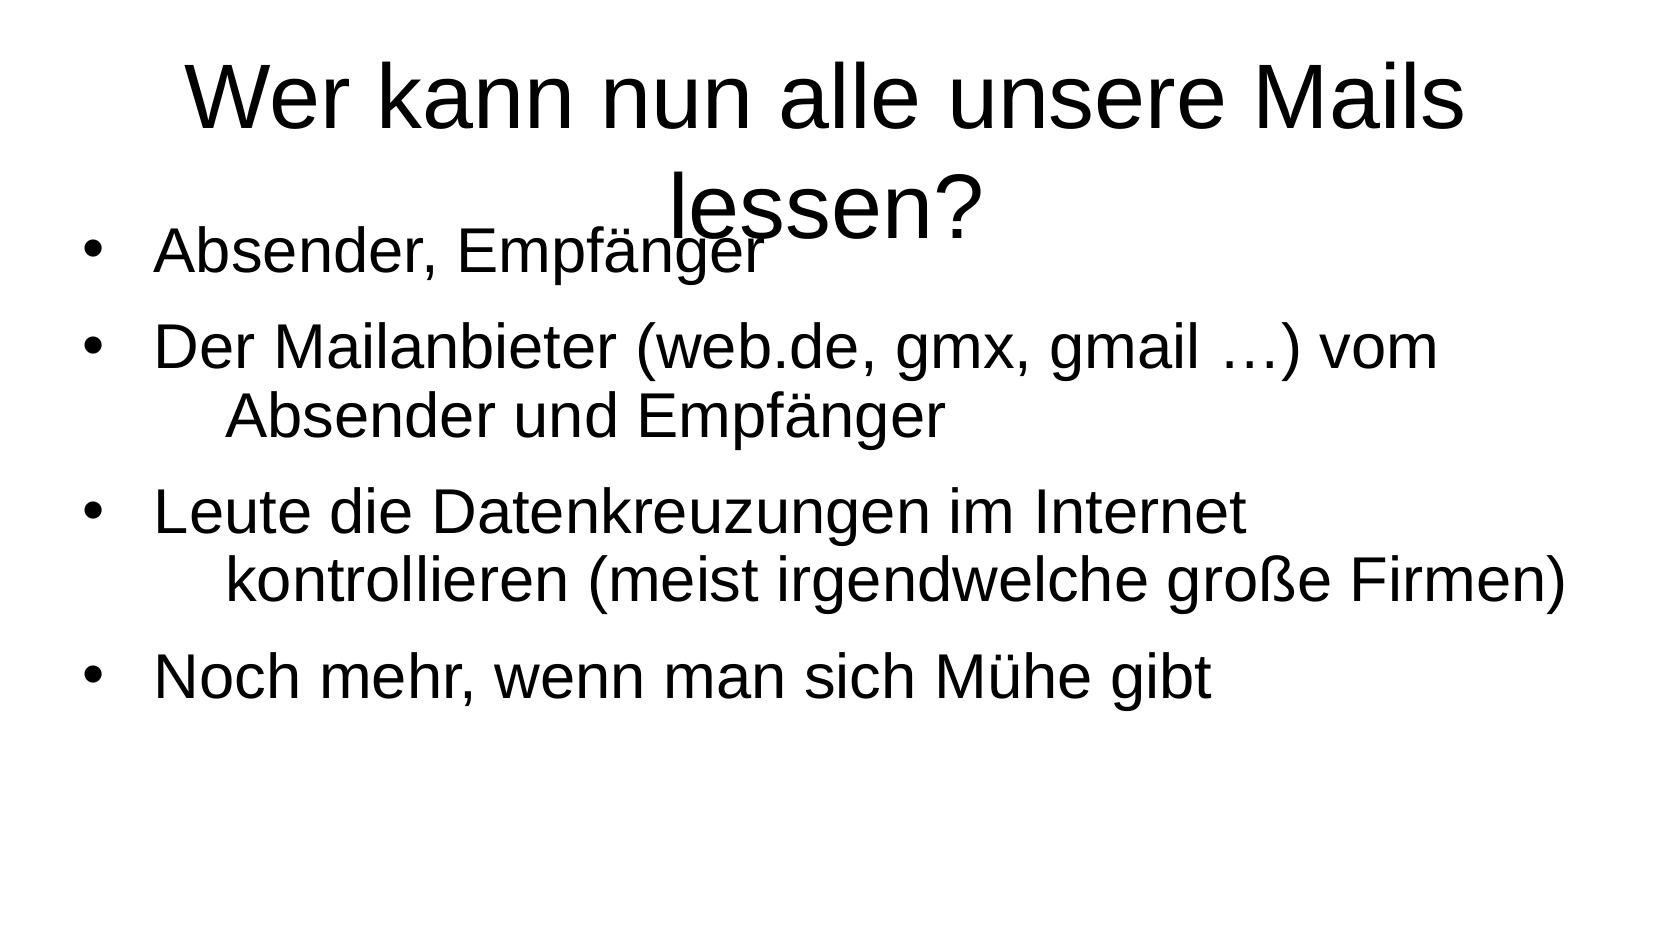

# Wer kann nun alle unsere Mails lessen?
Absender, Empfänger
Der Mailanbieter (web.de, gmx, gmail …) vom Absender und Empfänger
Leute die Datenkreuzungen im Internet kontrollieren (meist irgendwelche große Firmen)
Noch mehr, wenn man sich Mühe gibt